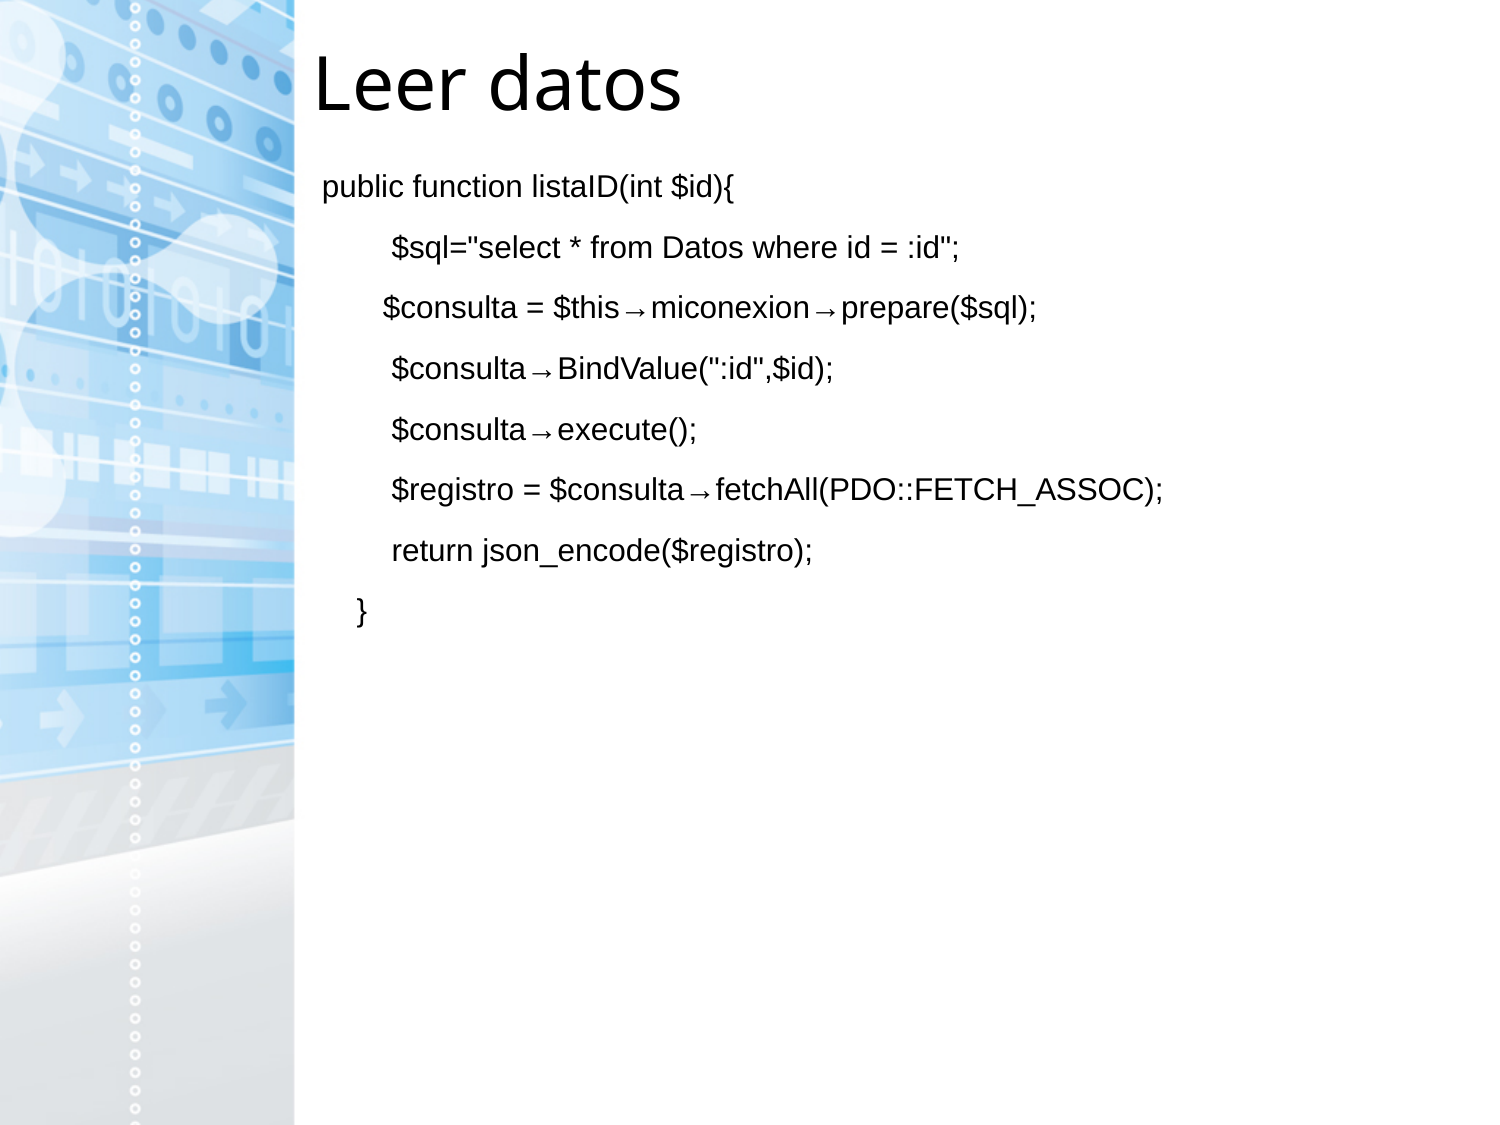

# Leer datos
public function listaID(int $id){
 $sql="select * from Datos where id = :id";
 $consulta = $this→miconexion→prepare($sql);
 $consulta→BindValue(":id",$id);
 $consulta→execute();
 $registro = $consulta→fetchAll(PDO::FETCH_ASSOC);
 return json_encode($registro);
 }